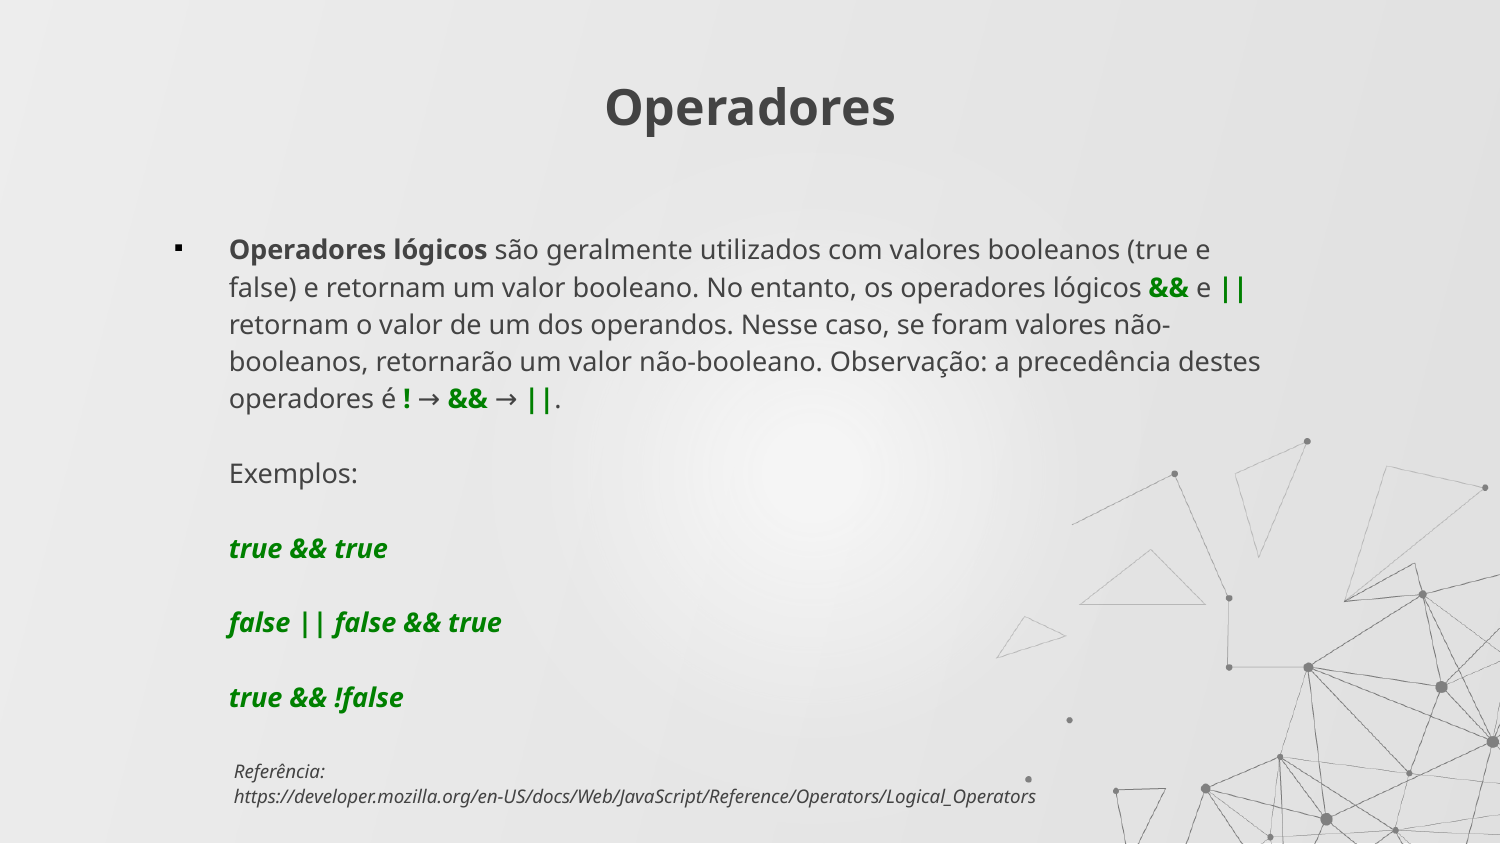

Operadores
# Operadores lógicos são geralmente utilizados com valores booleanos (true e false) e retornam um valor booleano. No entanto, os operadores lógicos && e || retornam o valor de um dos operandos. Nesse caso, se foram valores não-booleanos, retornarão um valor não-booleano. Observação: a precedência destes operadores é ! → && → ||.
Exemplos:
true && true
false || false && true
true && !false
Referência:
https://developer.mozilla.org/en-US/docs/Web/JavaScript/Reference/Operators/Logical_Operators